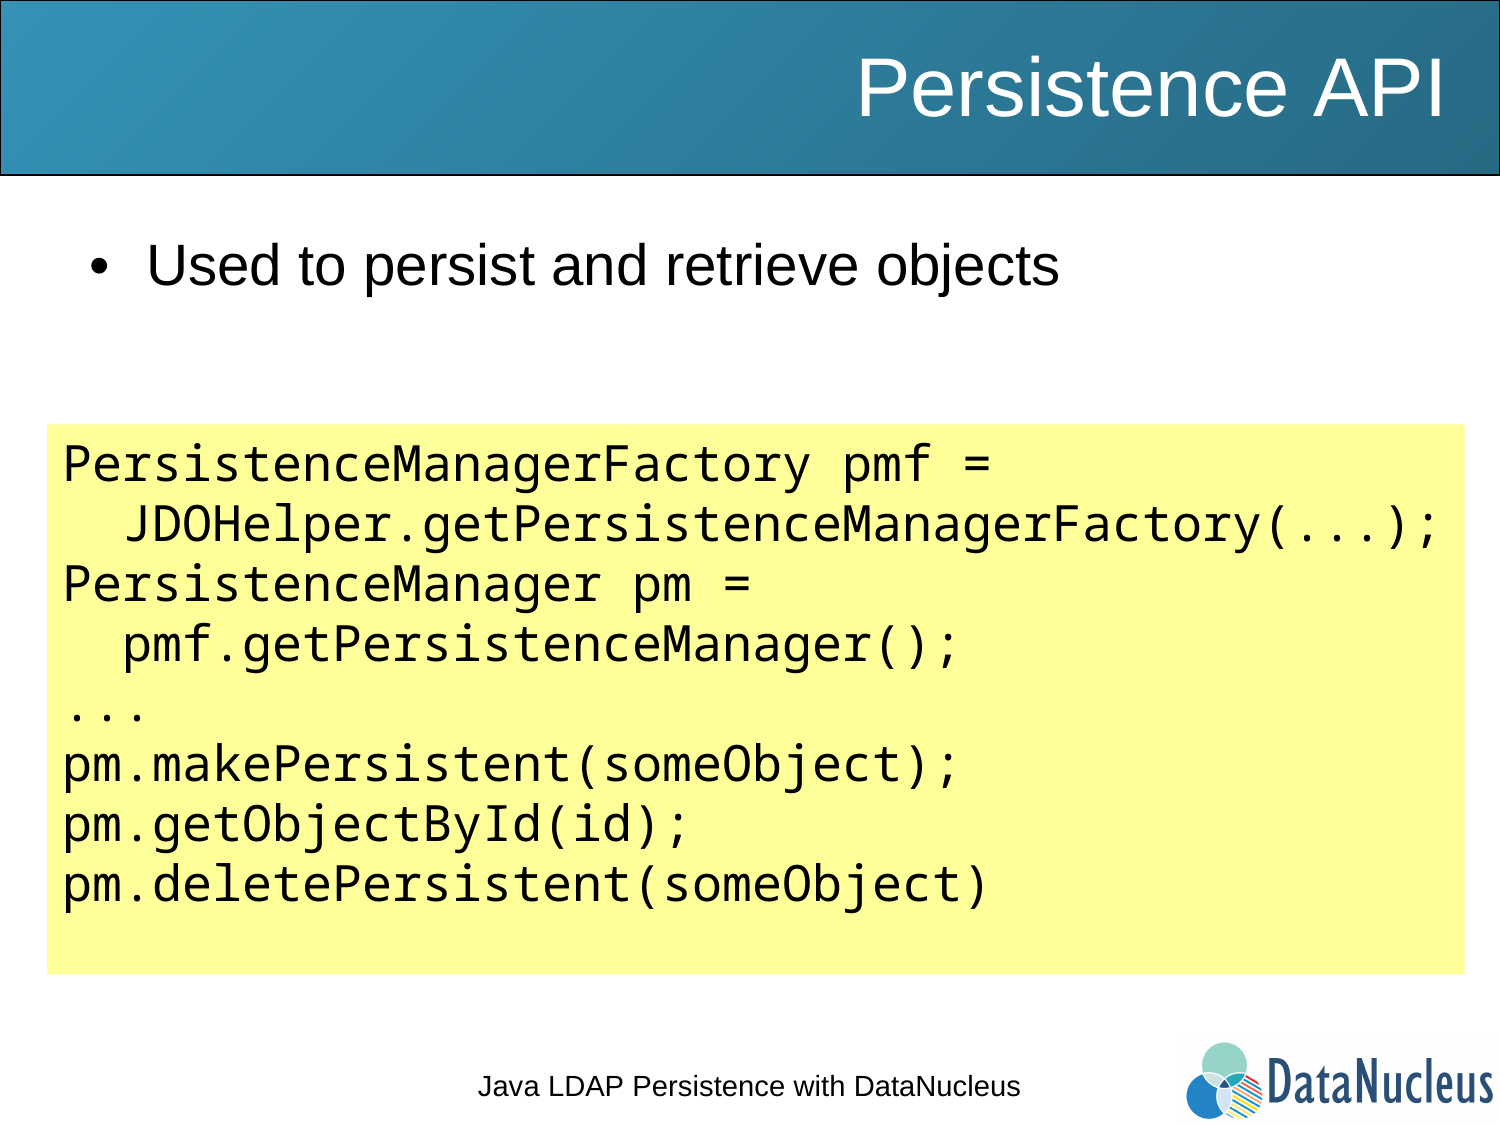

# Persistence API
Used to persist and retrieve objects
PersistenceManagerFactory pmf =
 JDOHelper.getPersistenceManagerFactory(...);
PersistenceManager pm =
 pmf.getPersistenceManager();
...
pm.makePersistent(someObject);
pm.getObjectById(id);
pm.deletePersistent(someObject)